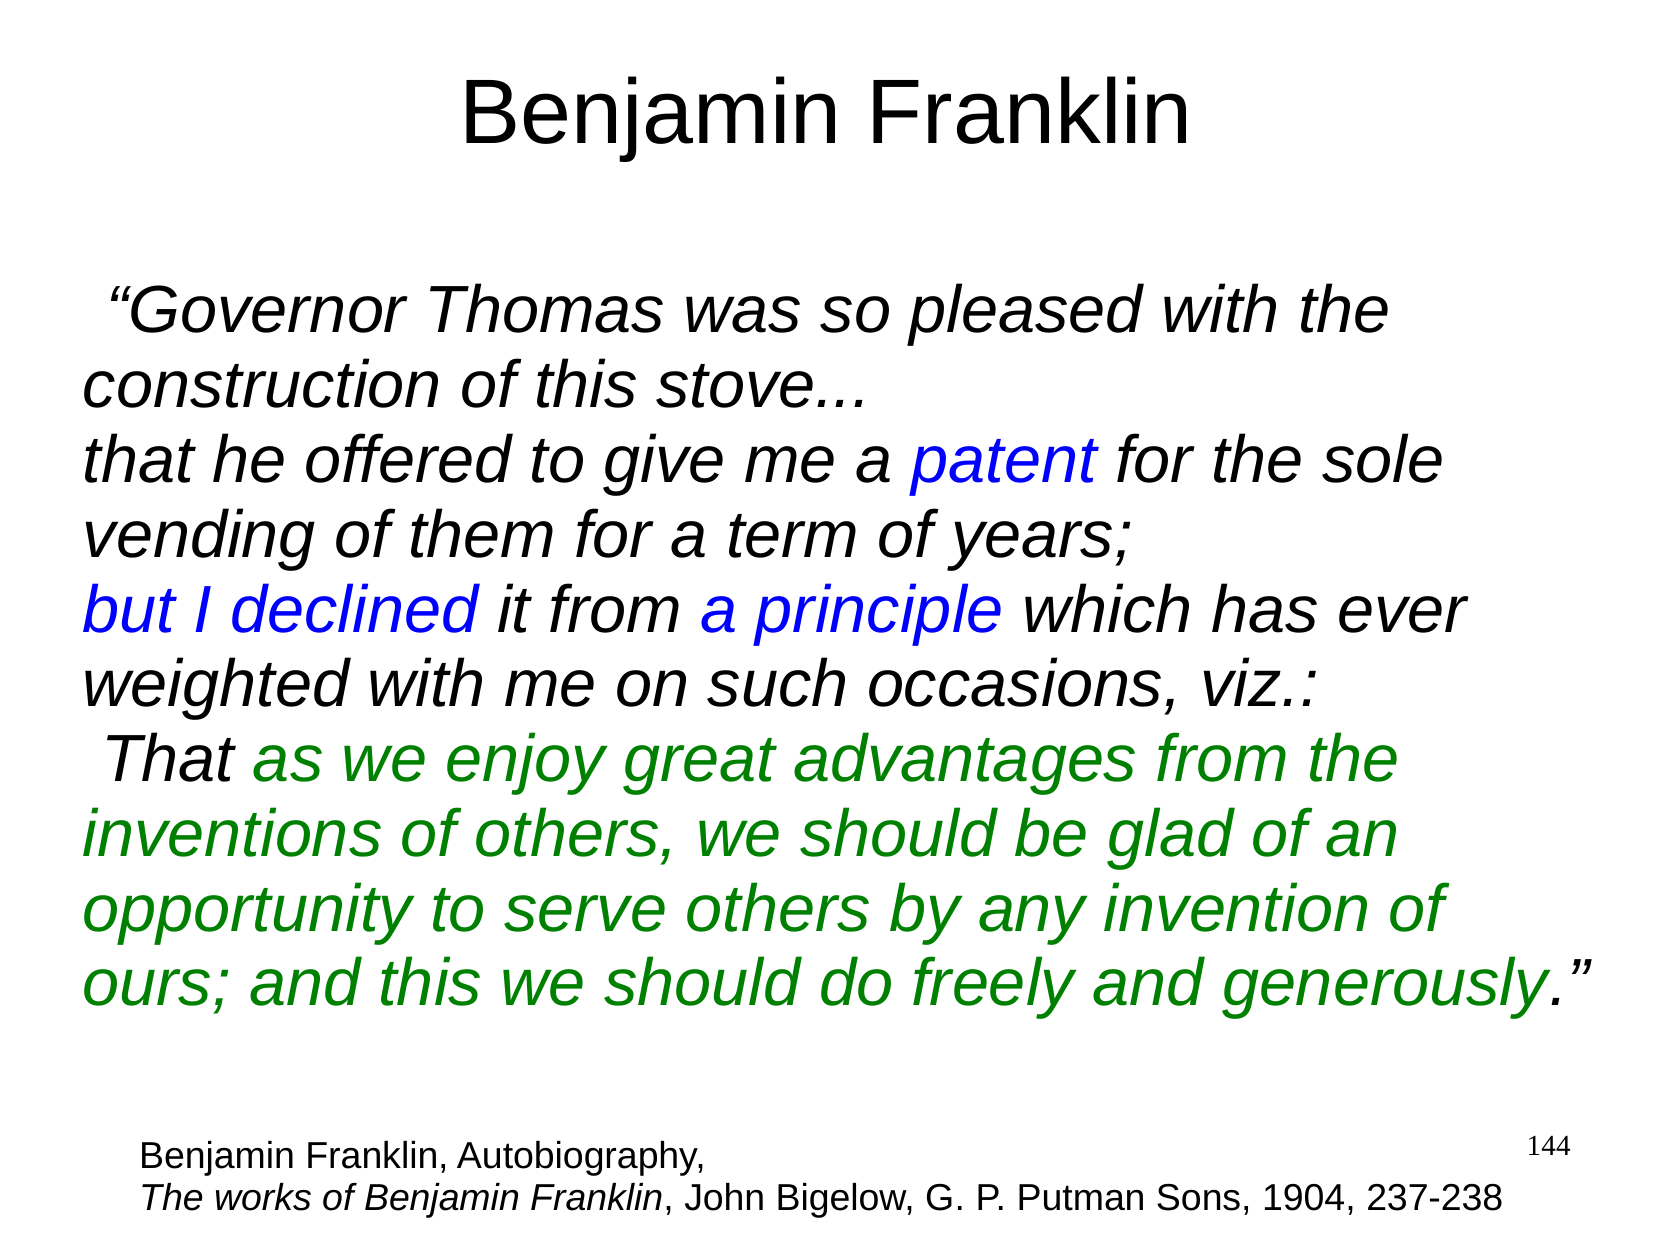

# Benjamin Franklin
“Governor Thomas was so pleased with the construction of this stove...
that he offered to give me a patent for the sole vending of them for a term of years;
but I declined it from a principle which has ever weighted with me on such occasions, viz.:
 That as we enjoy great advantages from the inventions of others, we should be glad of an opportunity to serve others by any invention of
ours; and this we should do freely and generously.”
Benjamin Franklin, Autobiography,
The works of Benjamin Franklin, John Bigelow, G. P. Putman Sons, 1904, 237-238
144